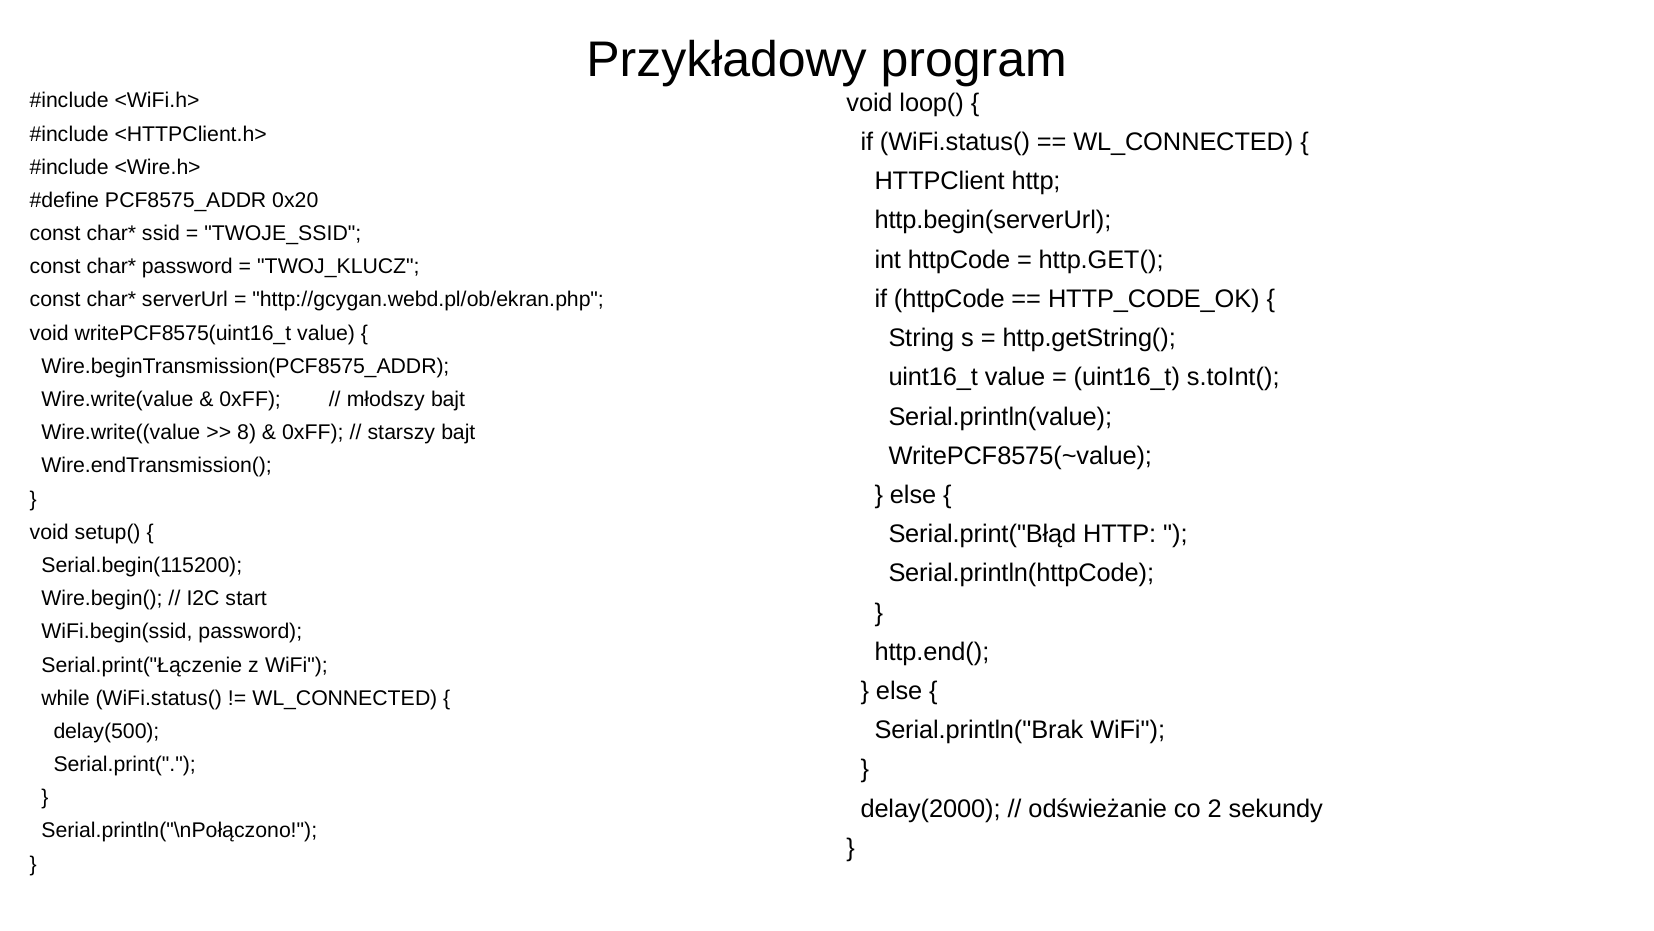

Przykładowy program
# #include <WiFi.h>
#include <HTTPClient.h>
#include <Wire.h>
#define PCF8575_ADDR 0x20
const char* ssid = "TWOJE_SSID";
const char* password = "TWOJ_KLUCZ";
const char* serverUrl = "http://gcygan.webd.pl/ob/ekran.php";
void writePCF8575(uint16_t value) {
 Wire.beginTransmission(PCF8575_ADDR);
 Wire.write(value & 0xFF); // młodszy bajt
 Wire.write((value >> 8) & 0xFF); // starszy bajt
 Wire.endTransmission();
}
void setup() {
 Serial.begin(115200);
 Wire.begin(); // I2C start
 WiFi.begin(ssid, password);
 Serial.print("Łączenie z WiFi");
 while (WiFi.status() != WL_CONNECTED) {
 delay(500);
 Serial.print(".");
 }
 Serial.println("\nPołączono!");
}
void loop() {
 if (WiFi.status() == WL_CONNECTED) {
 HTTPClient http;
 http.begin(serverUrl);
 int httpCode = http.GET();
 if (httpCode == HTTP_CODE_OK) {
 String s = http.getString();
 uint16_t value = (uint16_t) s.toInt();
 Serial.println(value);
 WritePCF8575(~value);
 } else {
 Serial.print("Błąd HTTP: ");
 Serial.println(httpCode);
 }
 http.end();
 } else {
 Serial.println("Brak WiFi");
 }
 delay(2000); // odświeżanie co 2 sekundy
}